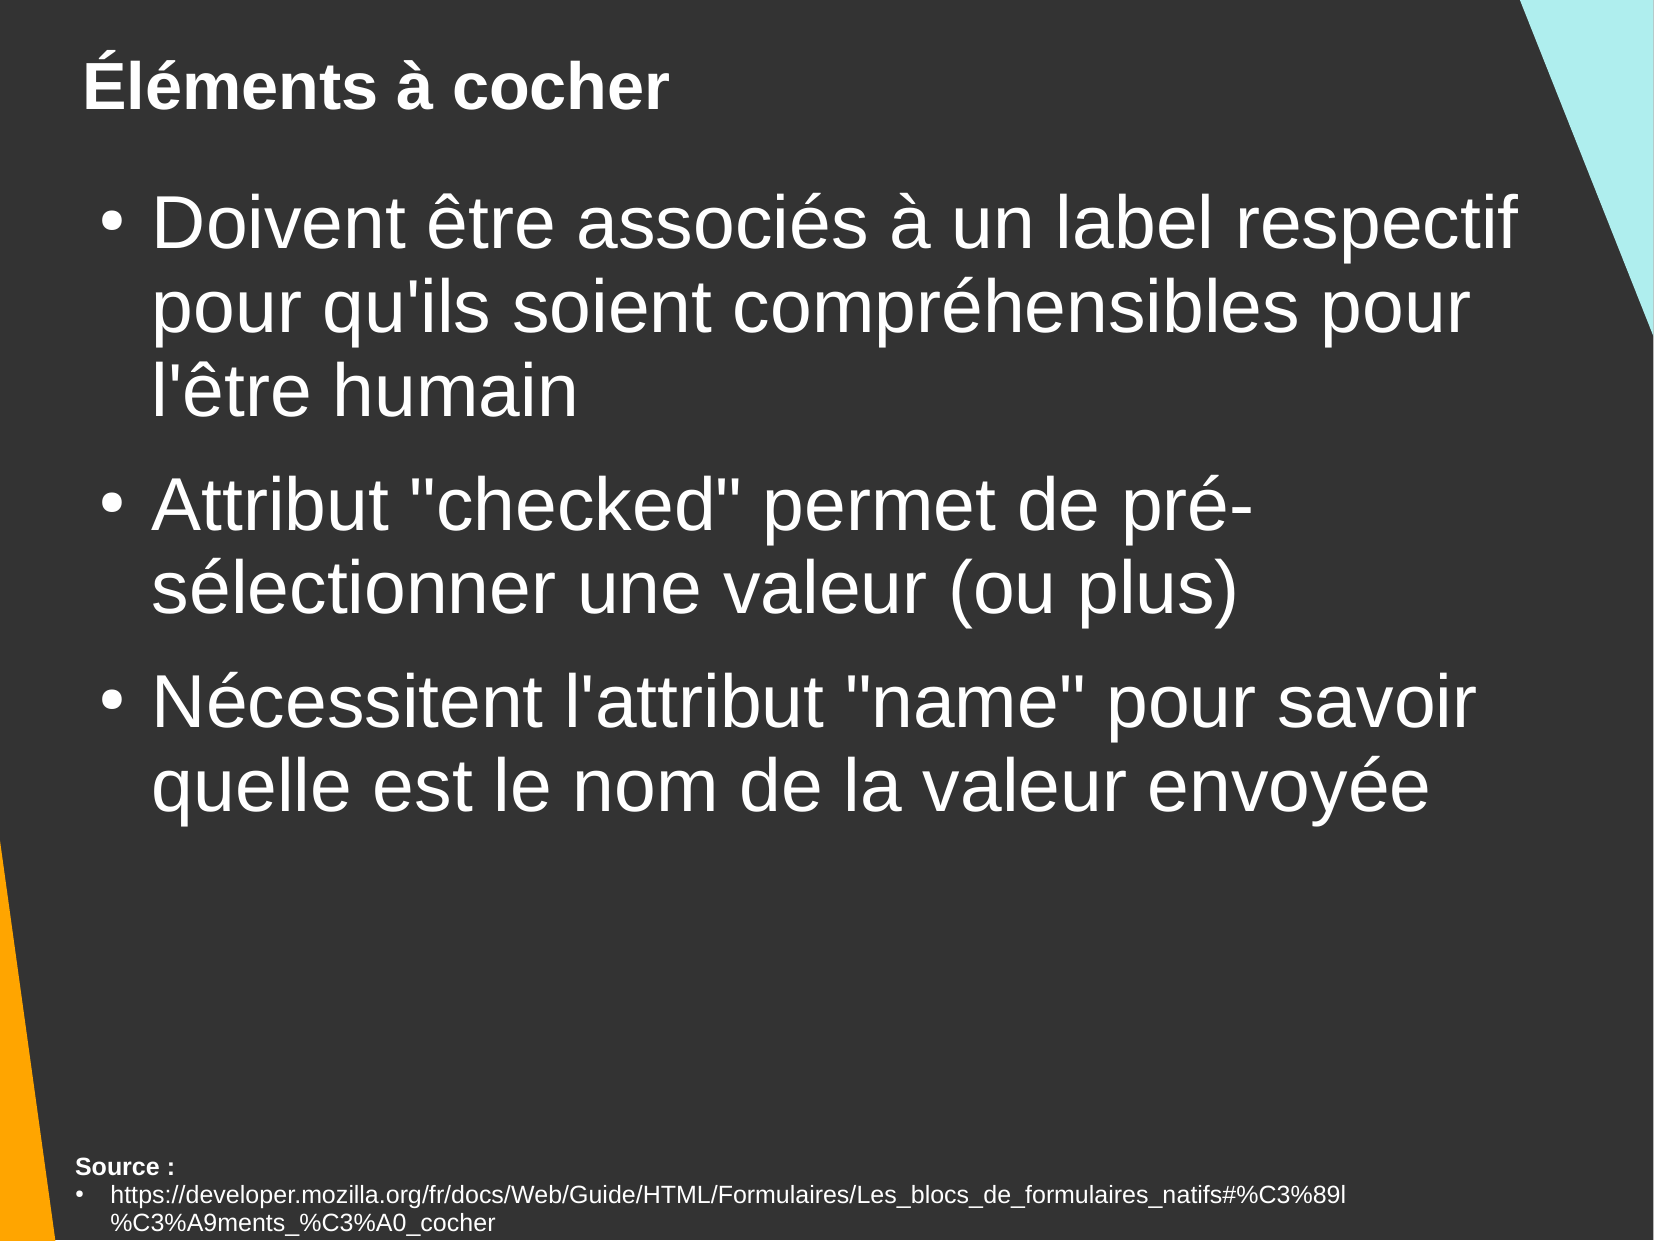

# Éléments à cocher
Doivent être associés à un label respectif pour qu'ils soient compréhensibles pour l'être humain
Attribut "checked" permet de pré-sélectionner une valeur (ou plus)
Nécessitent l'attribut "name" pour savoir quelle est le nom de la valeur envoyée
Source :
https://developer.mozilla.org/fr/docs/Web/Guide/HTML/Formulaires/Les_blocs_de_formulaires_natifs#%C3%89l%C3%A9ments_%C3%A0_cocher